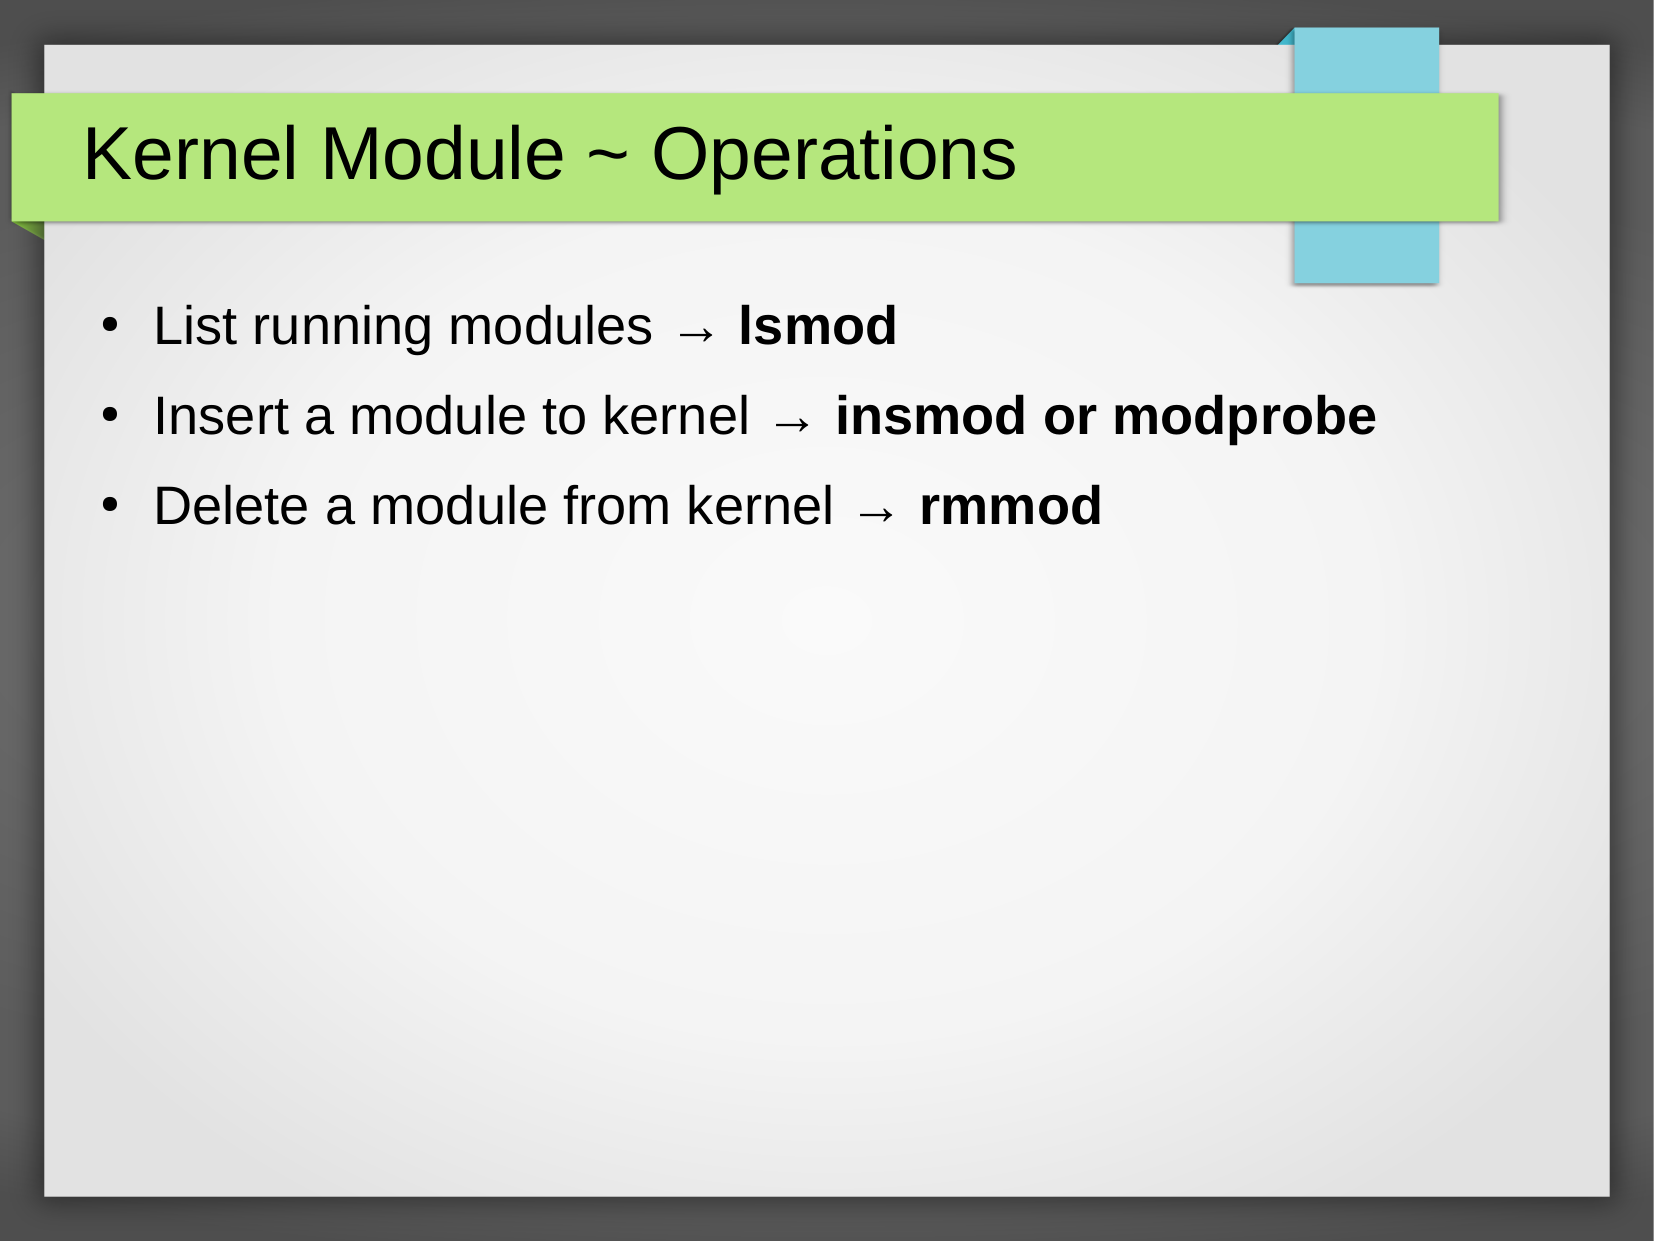

# Kernel Module ~ Operations
List running modules → lsmod
Insert a module to kernel → insmod or modprobe
Delete a module from kernel → rmmod